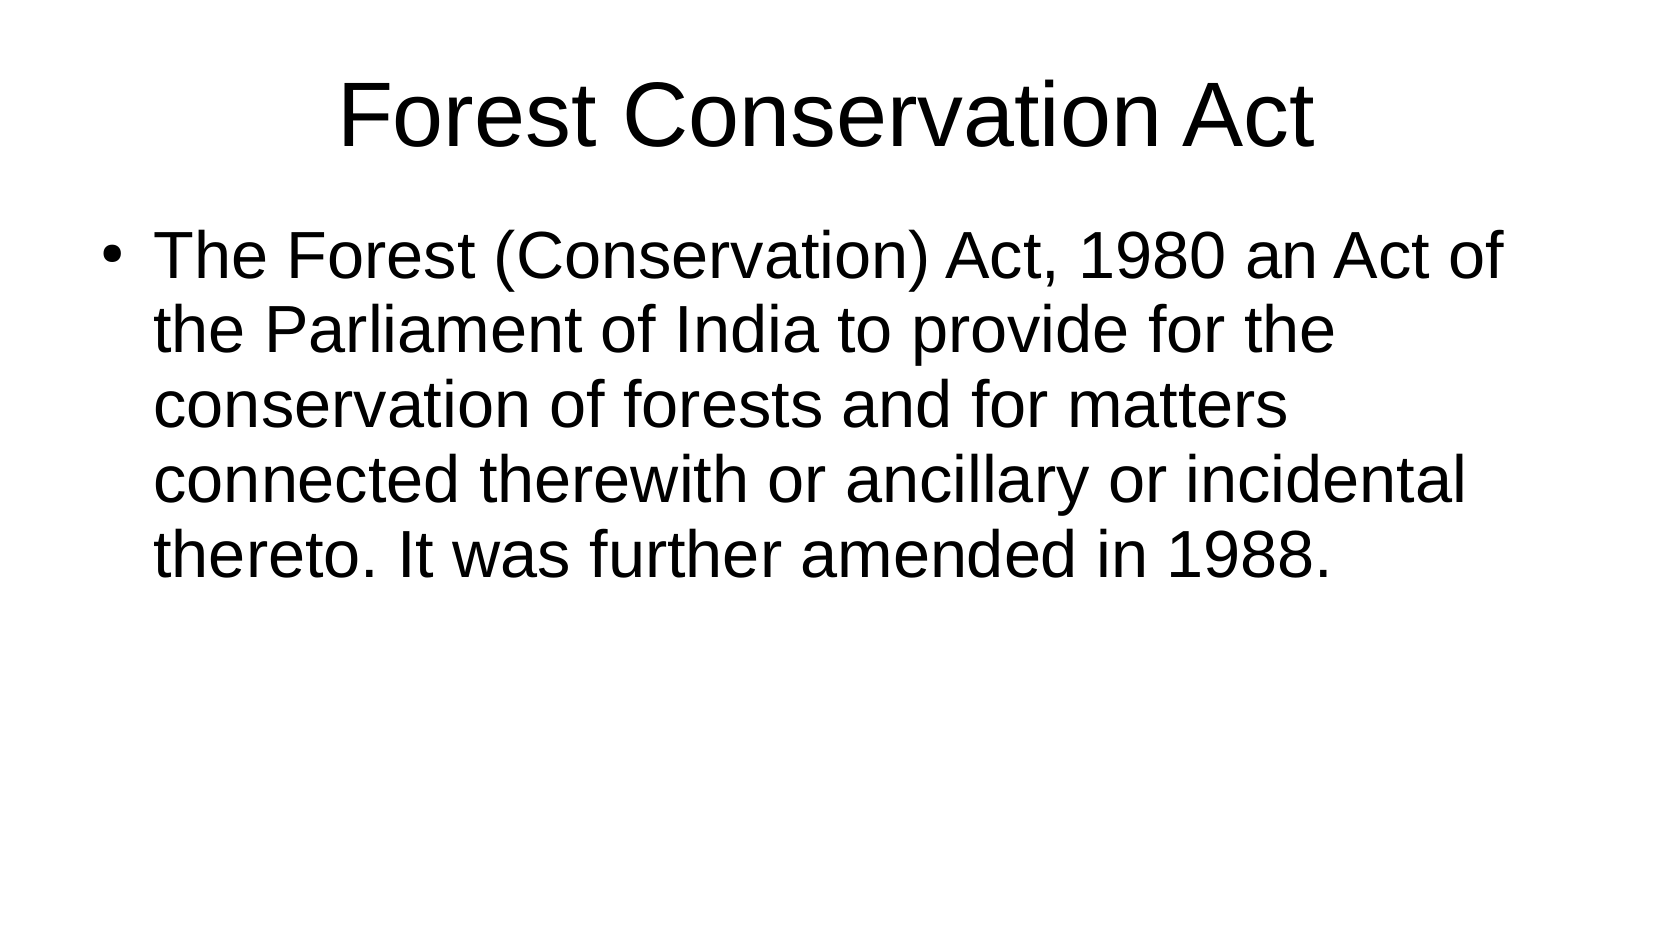

# Forest Conservation Act
The Forest (Conservation) Act, 1980 an Act of the Parliament of India to provide for the conservation of forests and for matters connected therewith or ancillary or incidental thereto. It was further amended in 1988.